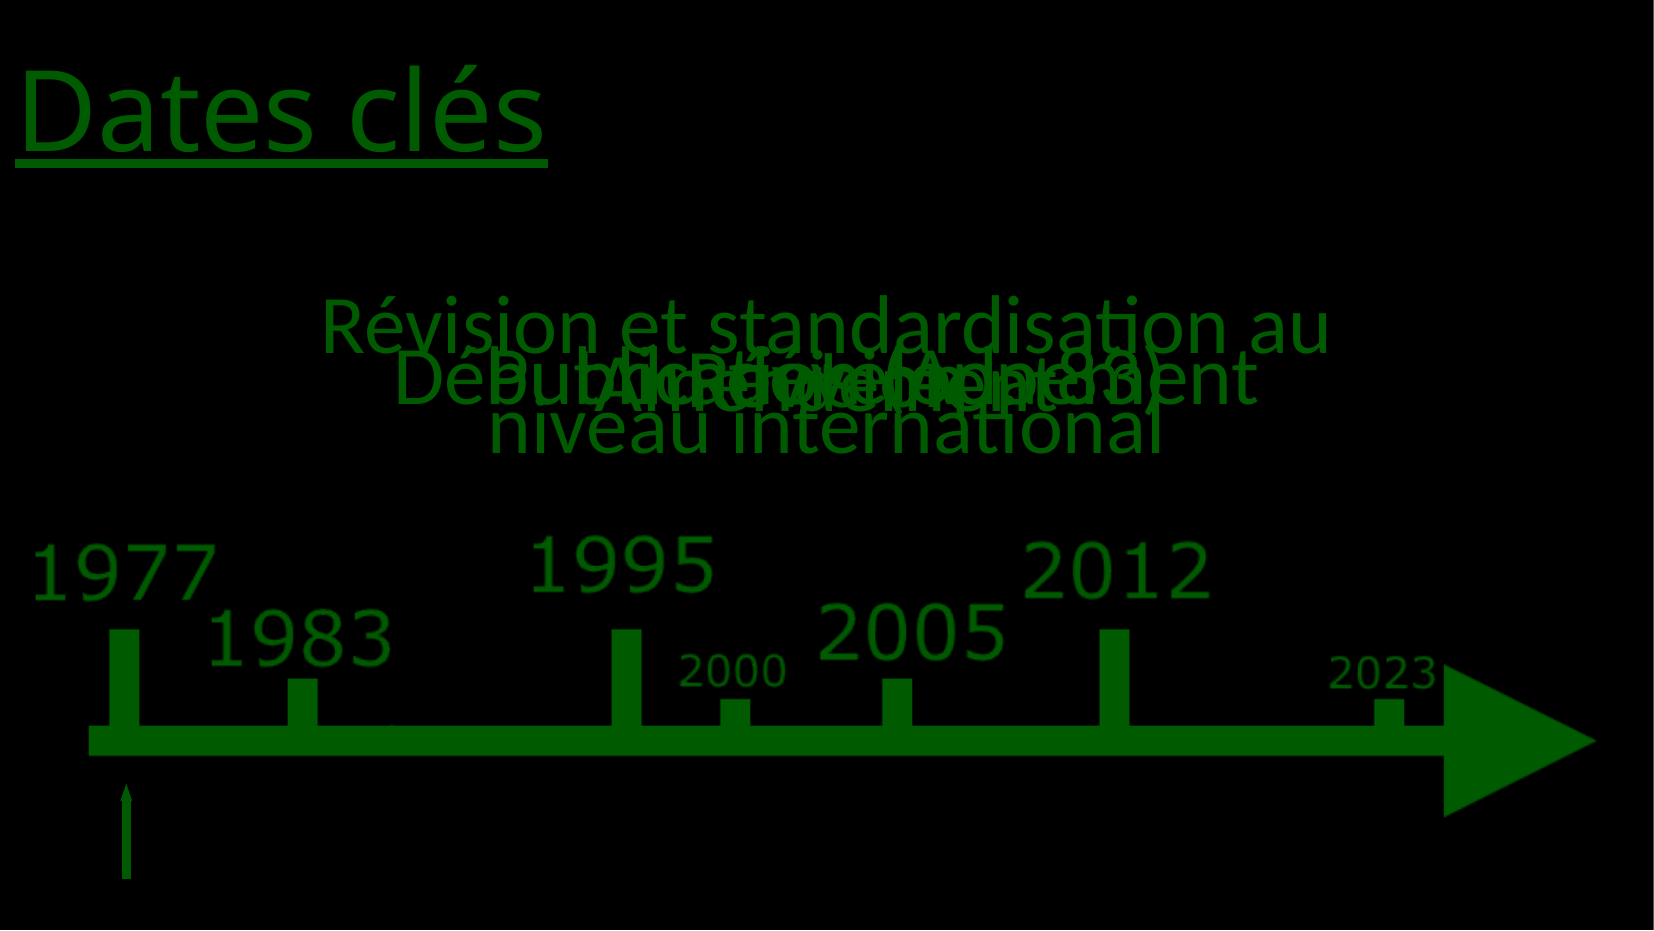

# Dates clés
Révision et standardisation au niveau international
Début du développement
Publication (Ada 83)
Révision
Amendement